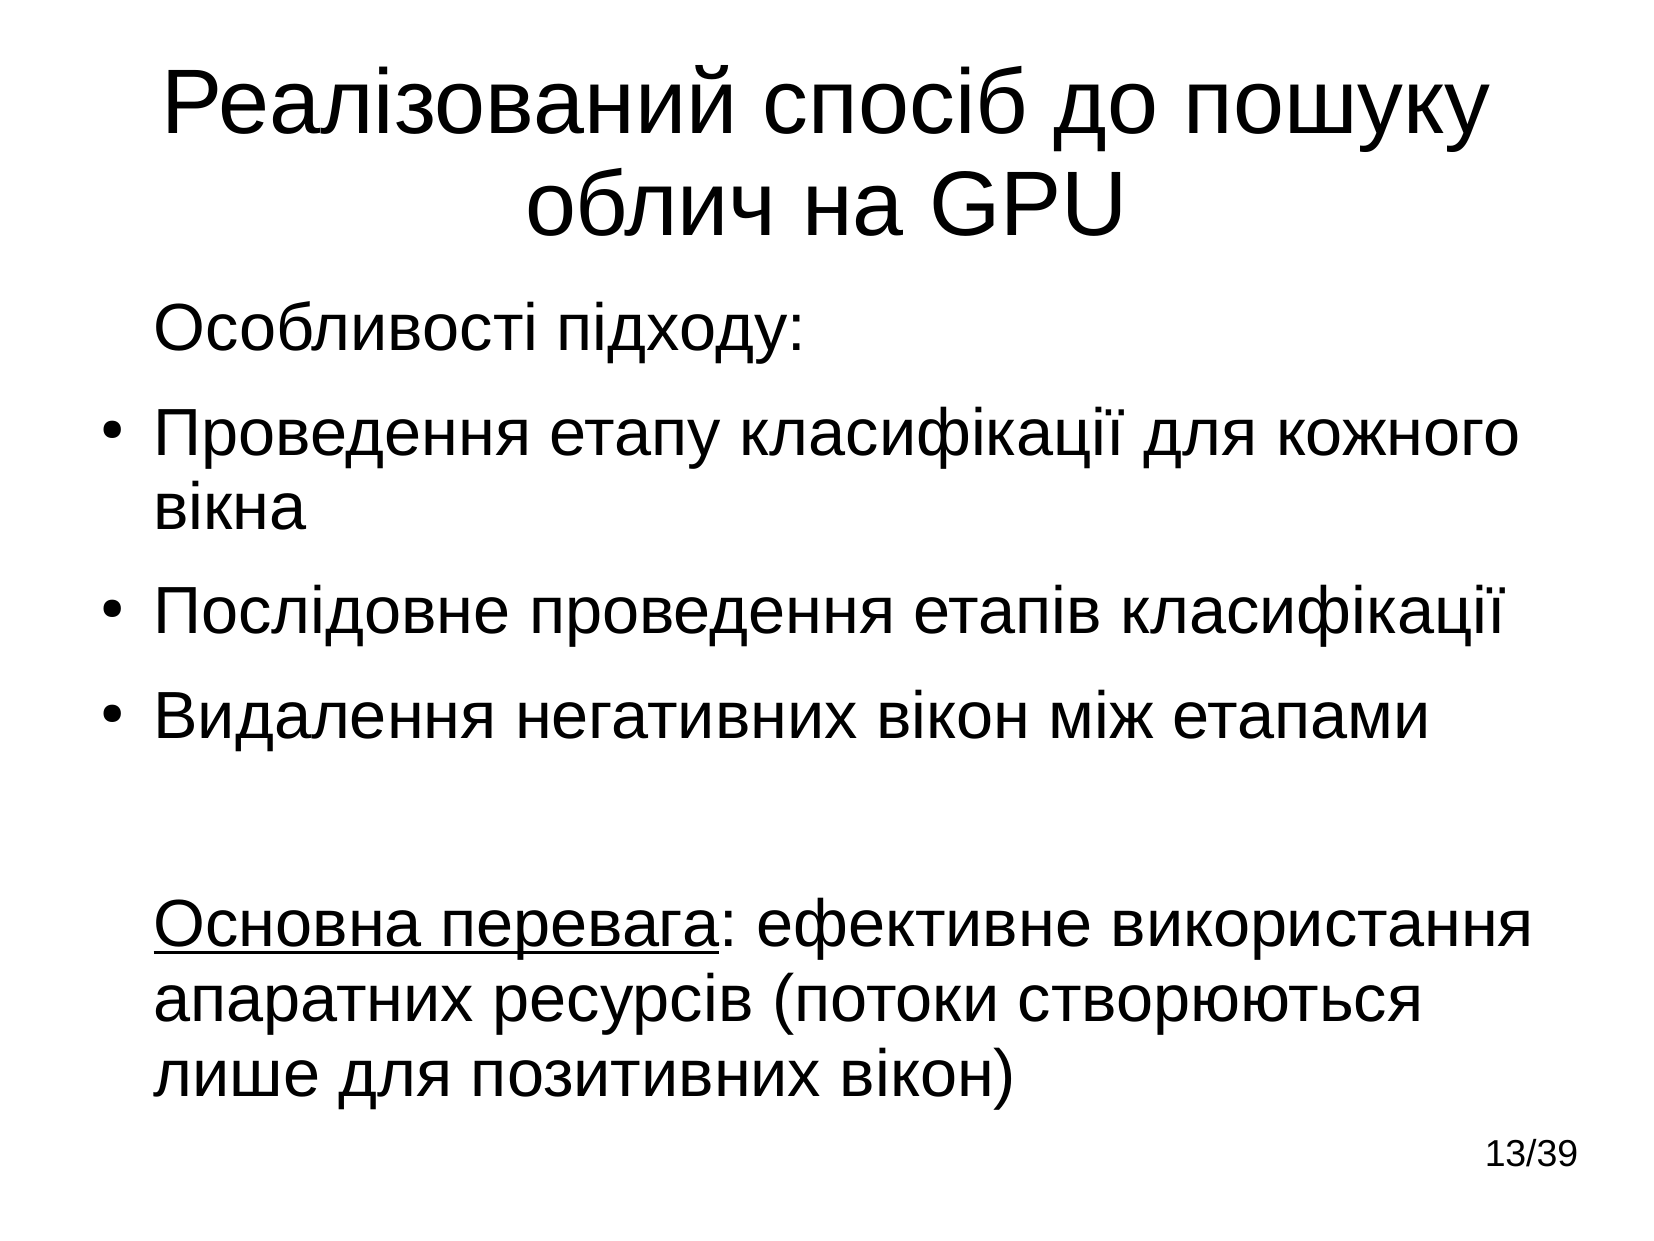

# Реалізований спосіб до пошуку облич на GPU
Особливості підходу:
Проведення етапу класифікації для кожного вікна
Послідовне проведення етапів класифікації
Видалення негативних вікон між етапами
Основна перевага: ефективне використання апаратних ресурсів (потоки створюються лише для позитивних вікон)
13/39